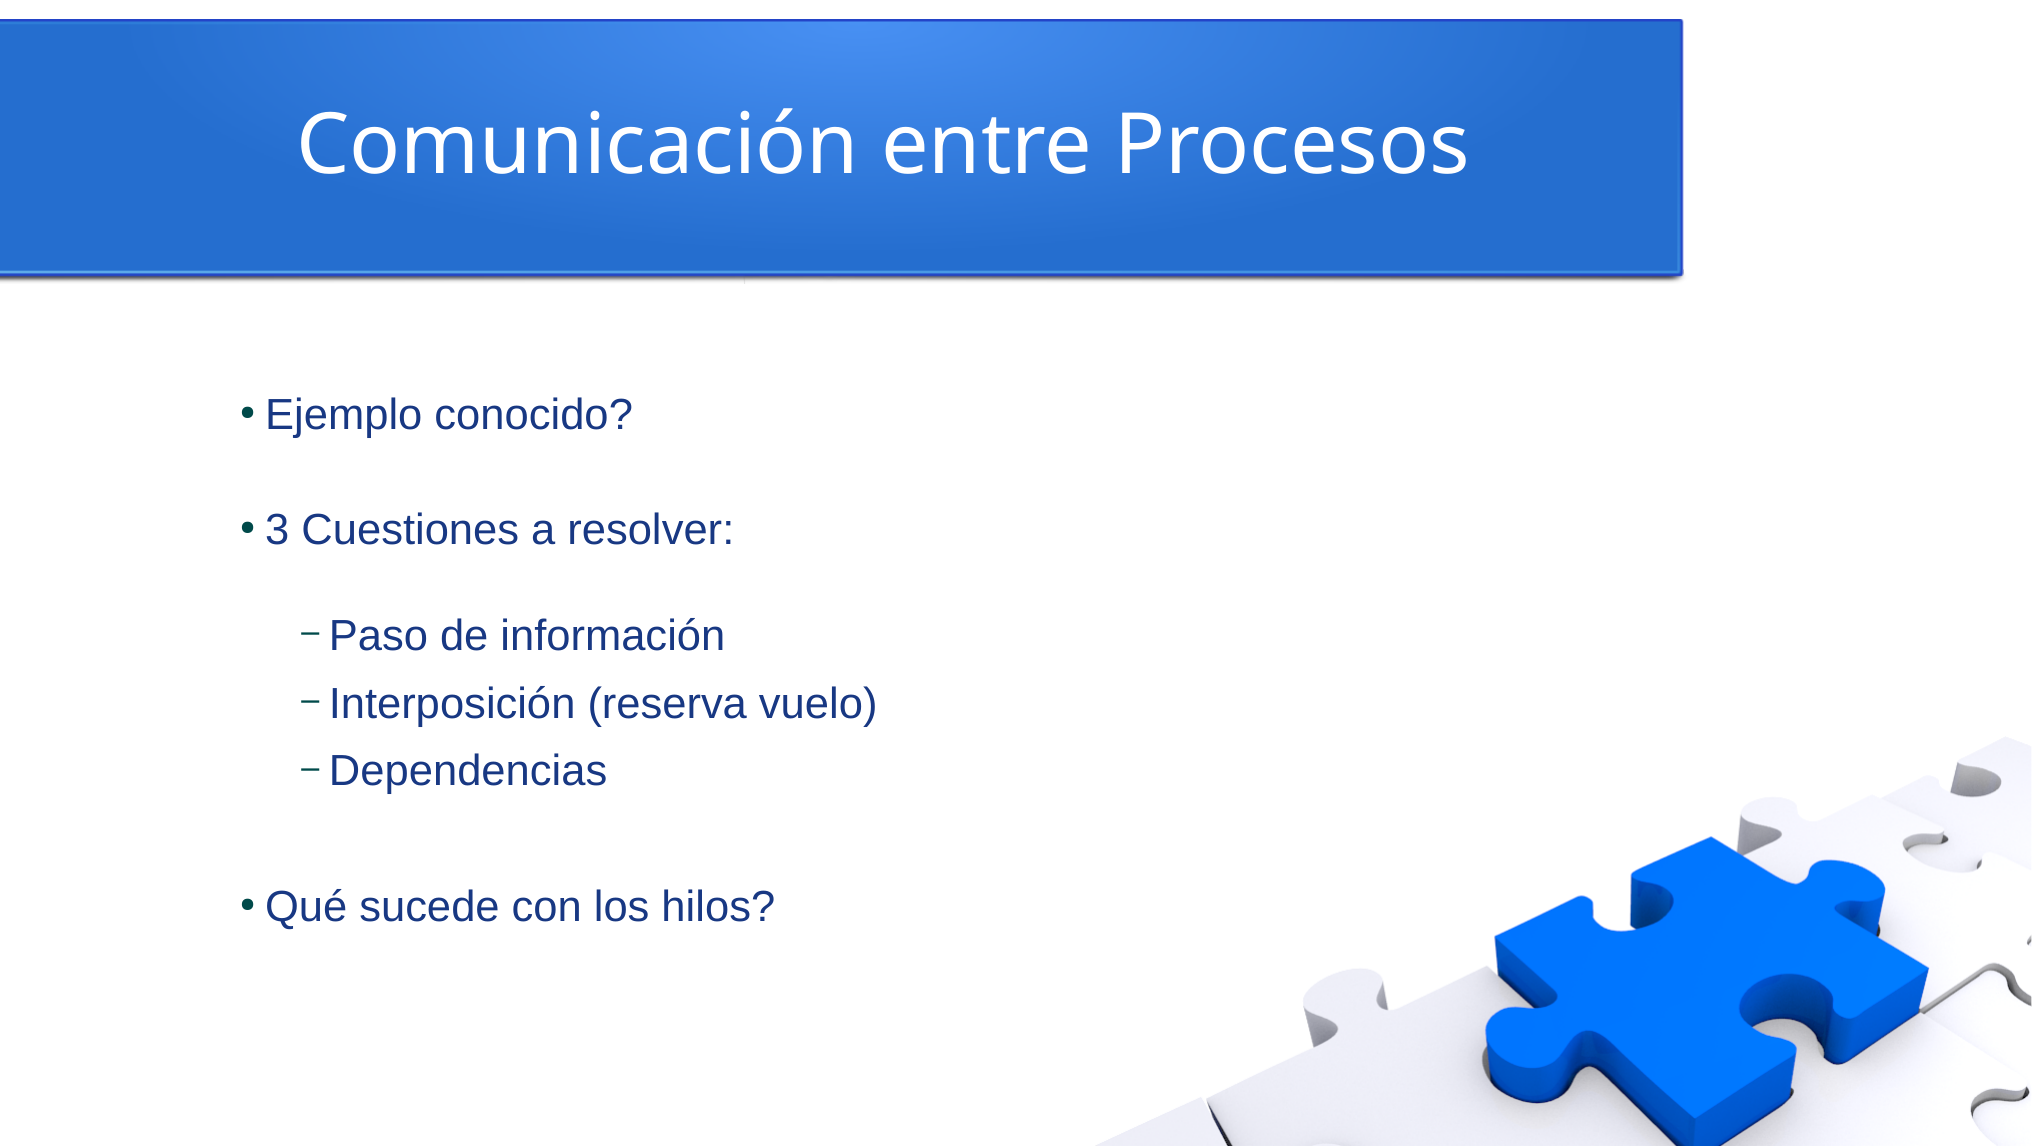

# Comunicación entre Procesos
 Ejemplo conocido?
 3 Cuestiones a resolver:
 Paso de información
 Interposición (reserva vuelo)
 Dependencias
 Qué sucede con los hilos?